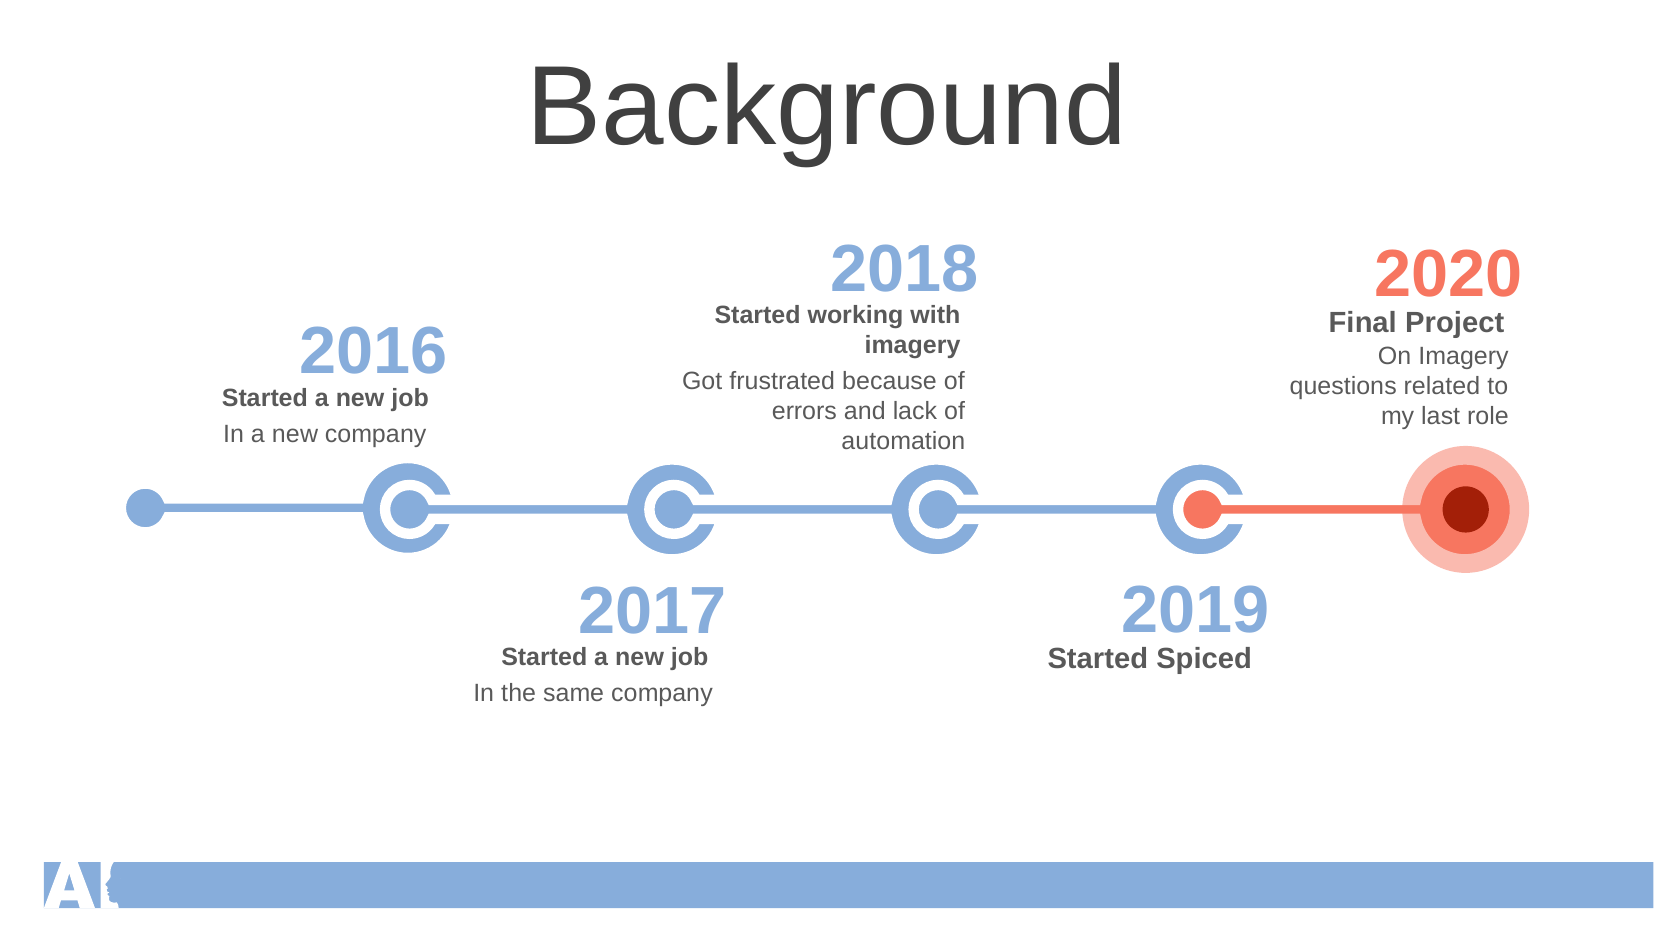

# Background
2018
Started working with imagery
Got frustrated because of errors and lack of automation
2020
Final Project
On Imagery questions related to my last role
2016
Started a new job
In a new company
2019
Started Spiced
2017
Started a new job
In the same company